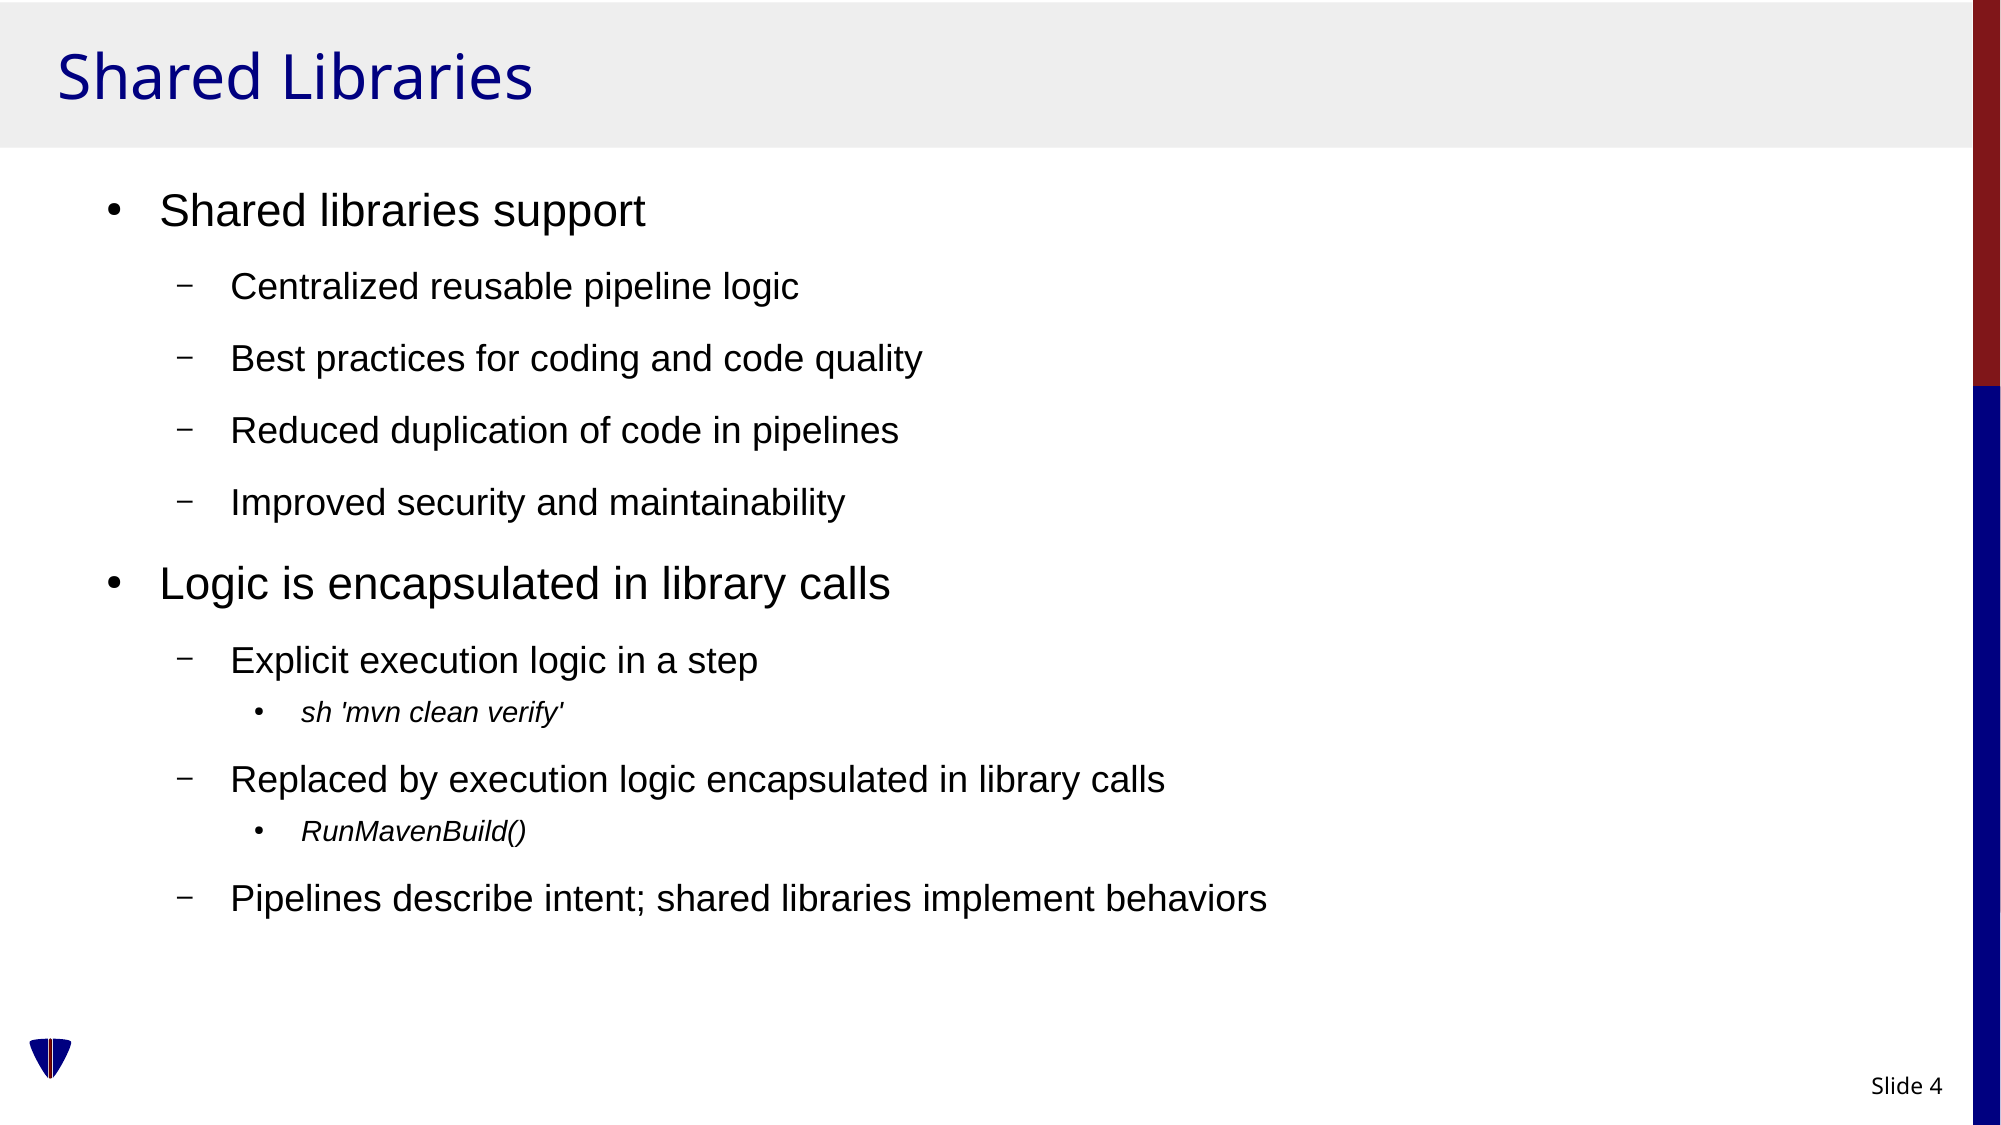

# Shared Libraries
Shared libraries support
Centralized reusable pipeline logic
Best practices for coding and code quality
Reduced duplication of code in pipelines
Improved security and maintainability
Logic is encapsulated in library calls
Explicit execution logic in a step
sh 'mvn clean verify'
Replaced by execution logic encapsulated in library calls
RunMavenBuild()
Pipelines describe intent; shared libraries implement behaviors